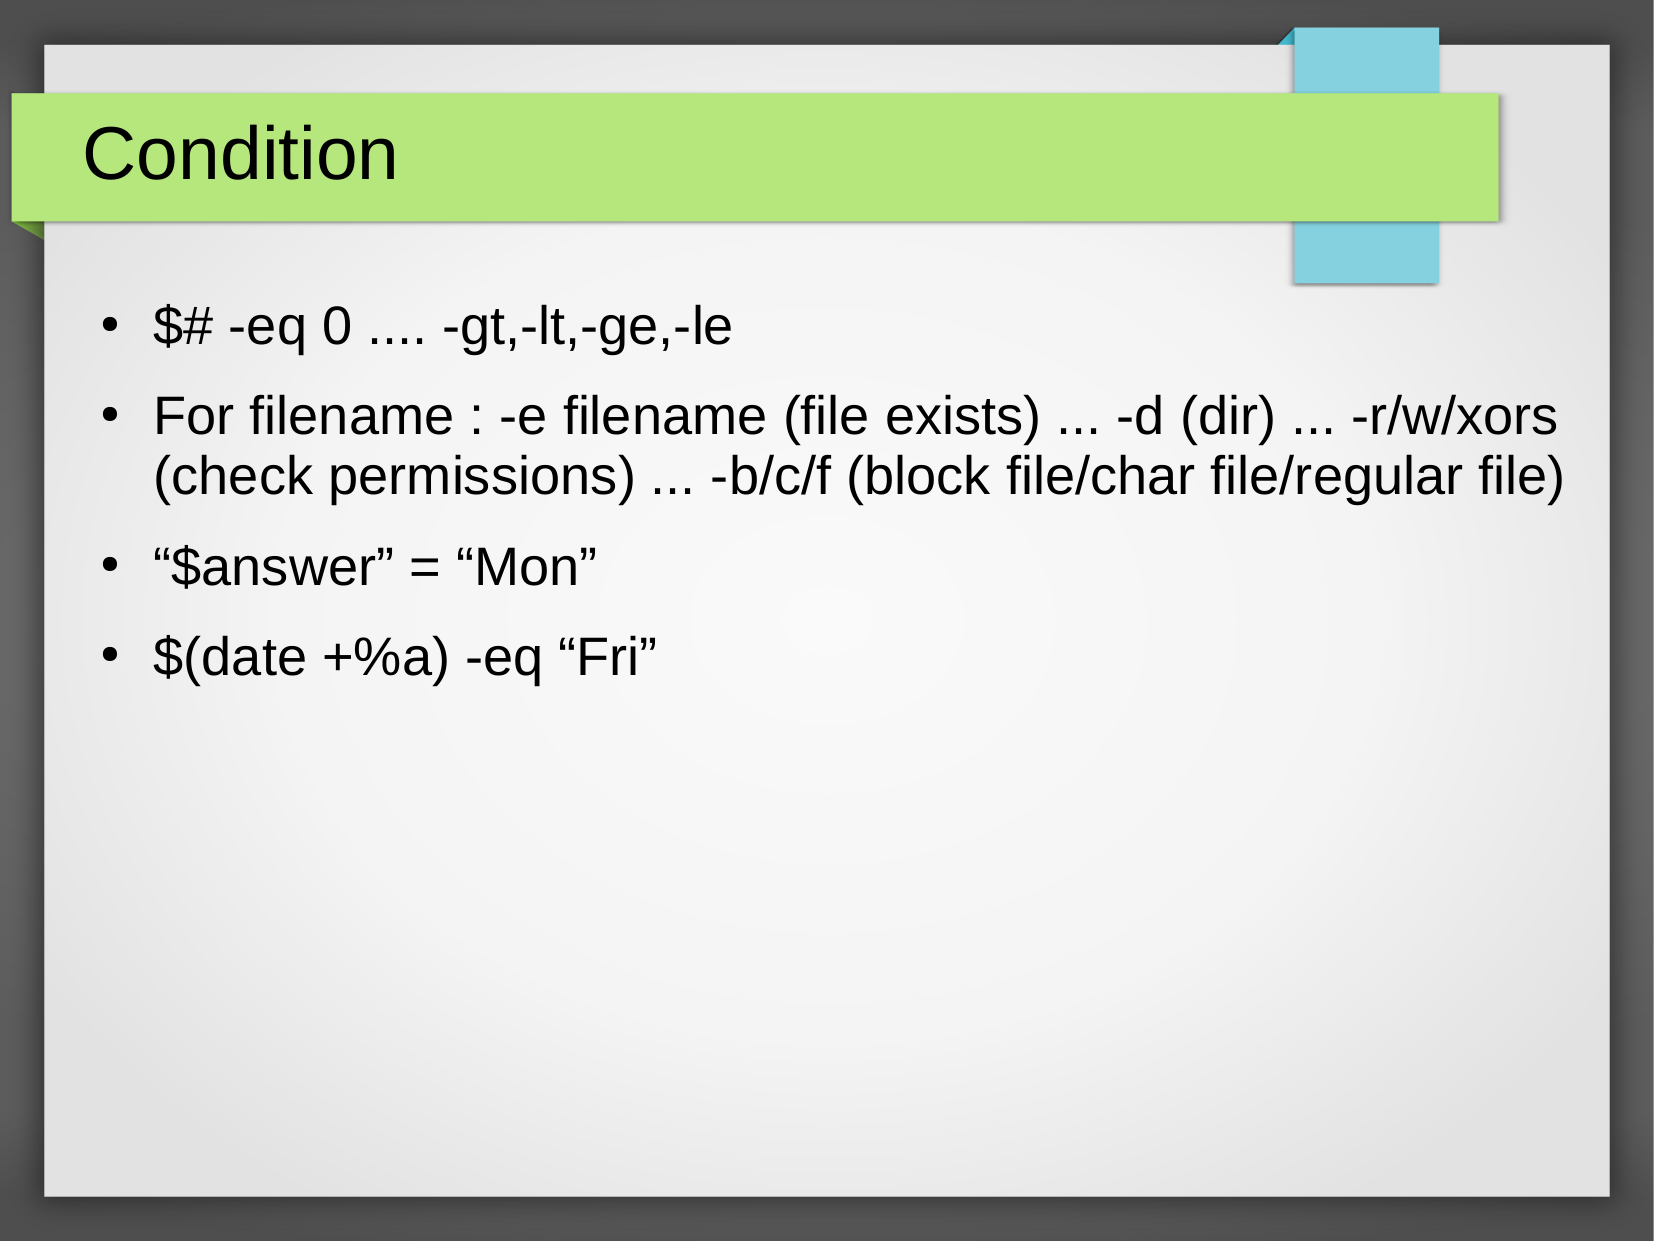

# Condition
$# -eq 0 .... -gt,-lt,-ge,-le
For filename : -e filename (file exists) ... -d (dir) ... -r/w/xors (check permissions) ... -b/c/f (block file/char file/regular file)
“$answer” = “Mon”
$(date +%a) -eq “Fri”